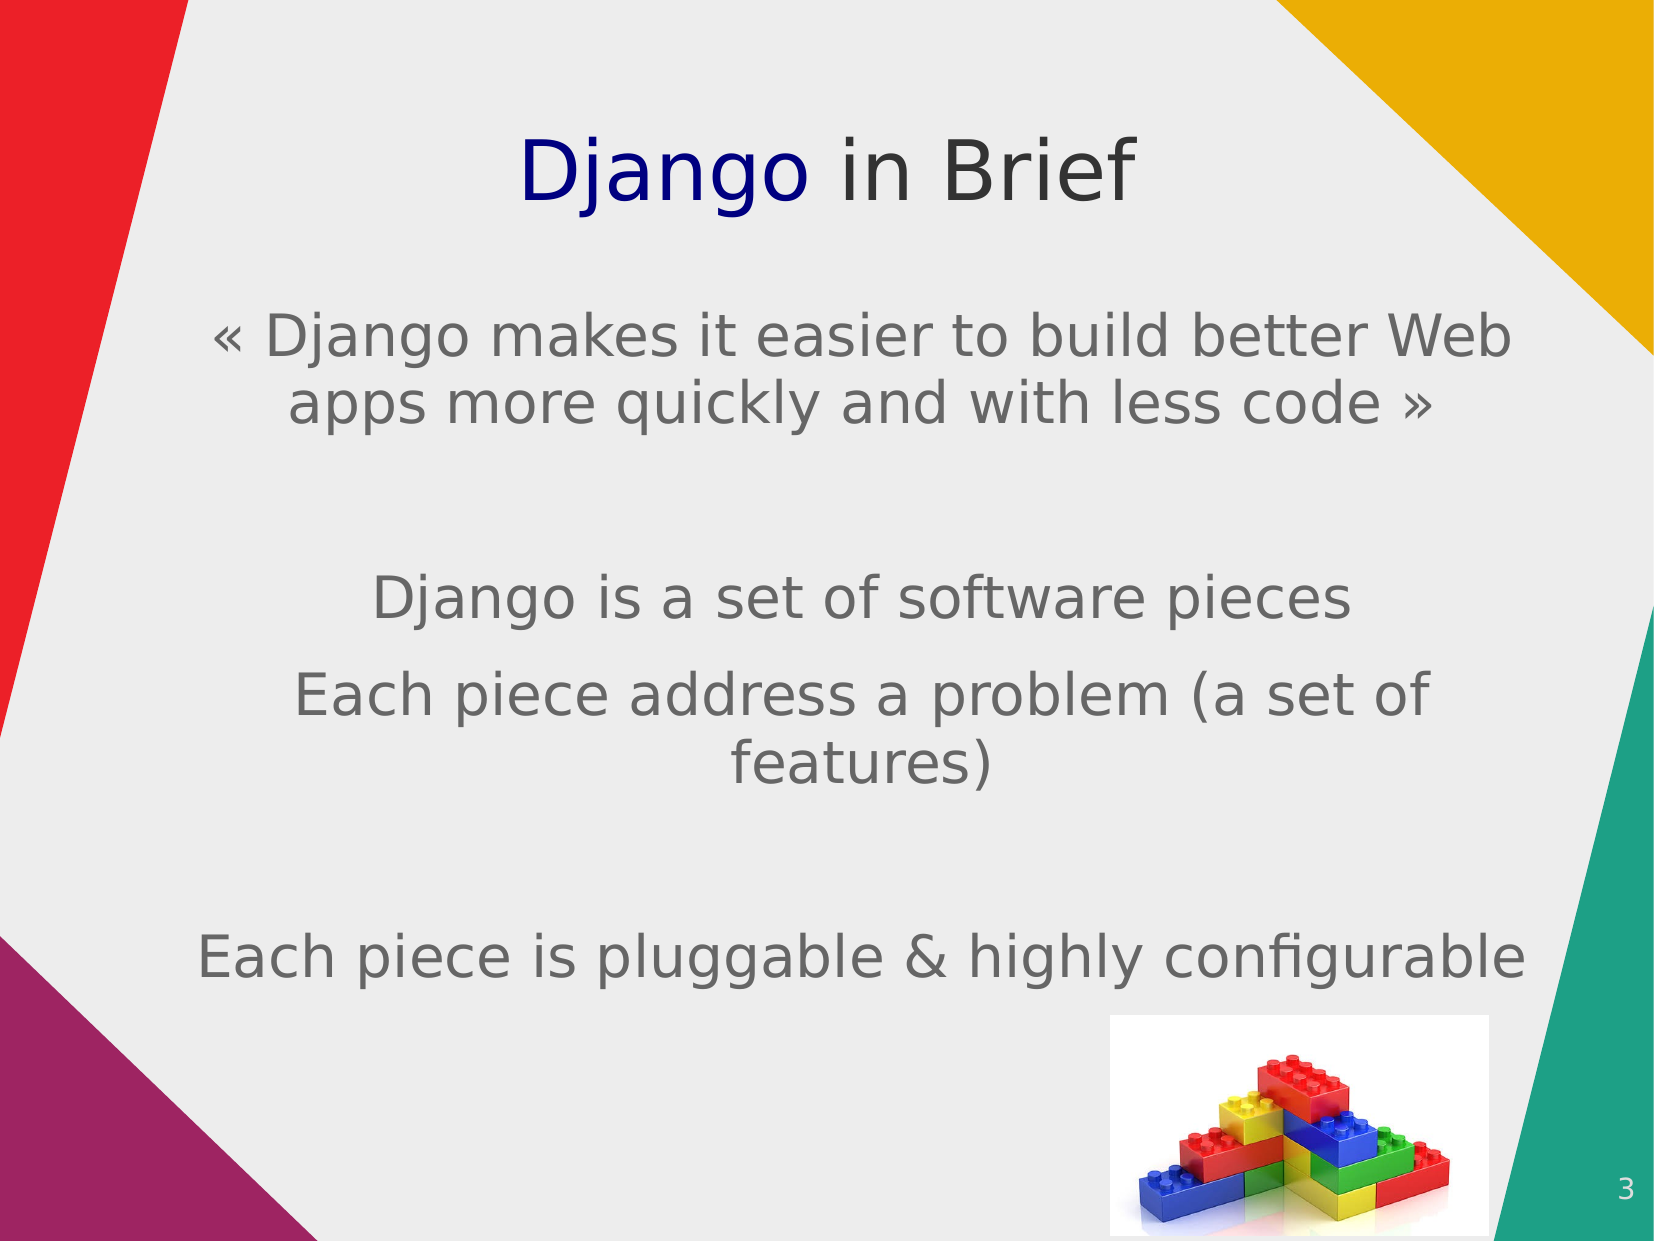

# Django in Brief
« Django makes it easier to build better Web apps more quickly and with less code »
Django is a set of software pieces
Each piece address a problem (a set of features)
Each piece is pluggable & highly configurable
3